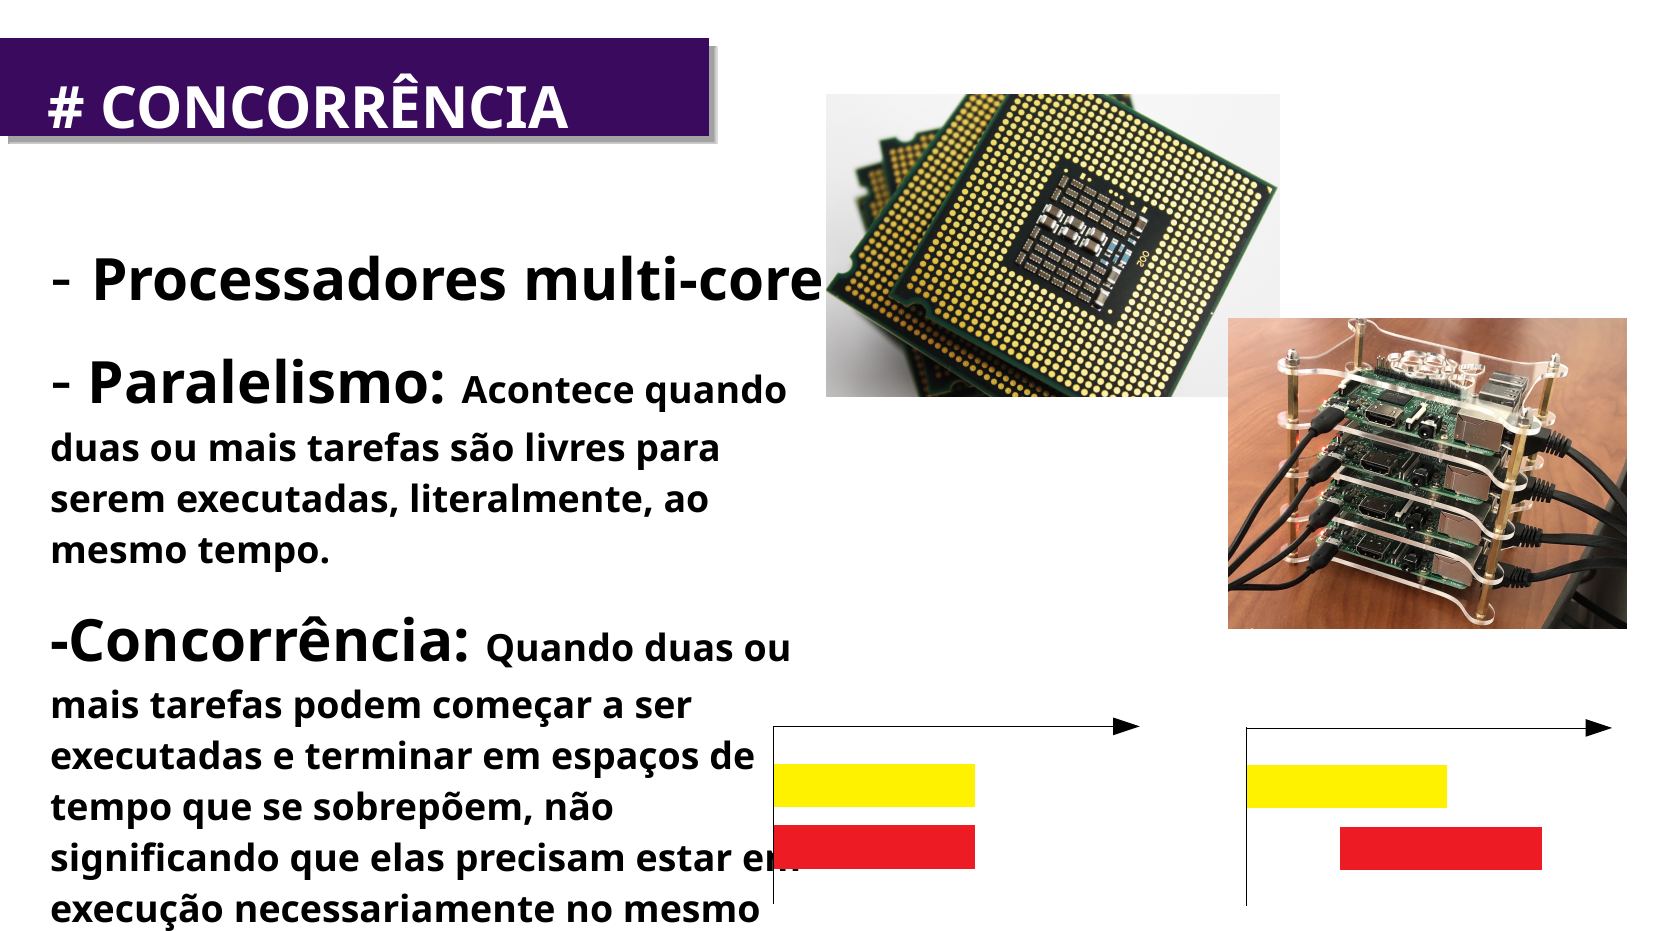

# CONCORRÊNCIA
#
- Processadores multi-core
- Paralelismo: Acontece quando duas ou mais tarefas são livres para serem executadas, literalmente, ao mesmo tempo.
-Concorrência: Quando duas ou mais tarefas podem começar a ser executadas e terminar em espaços de tempo que se sobrepõem, não significando que elas precisam estar em execução necessariamente no mesmo instante.